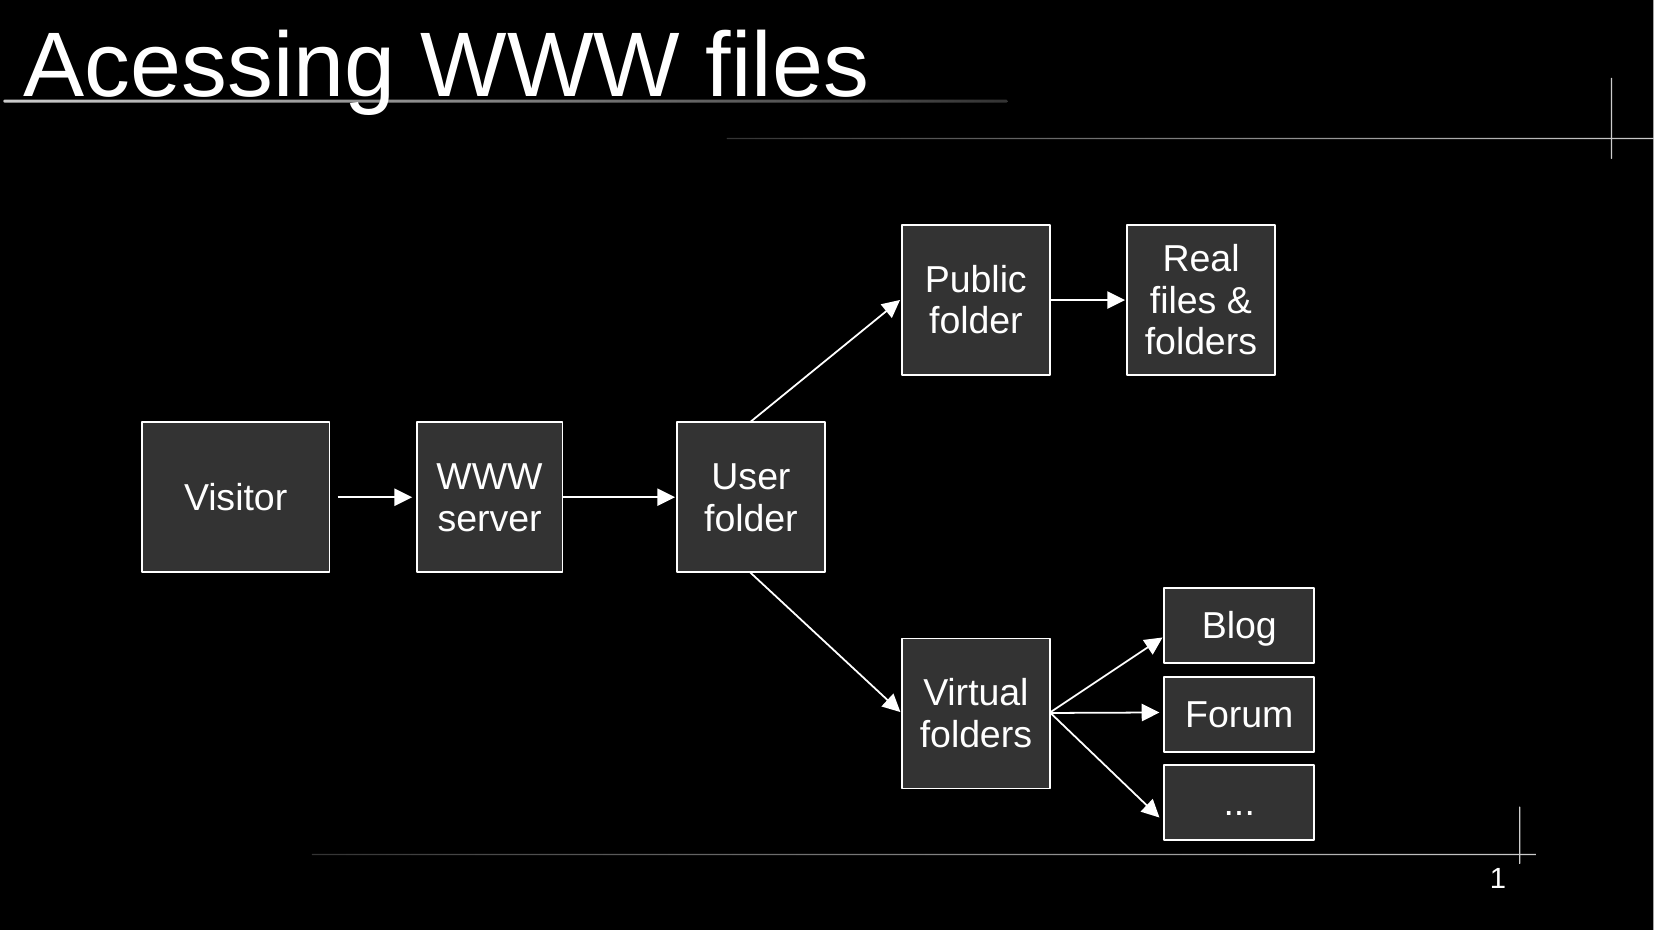

# Acessing WWW files
Public
folder
Real
files &
folders
Visitor
WWW
server
User
folder
Blog
Virtual
folders
Forum
...
1